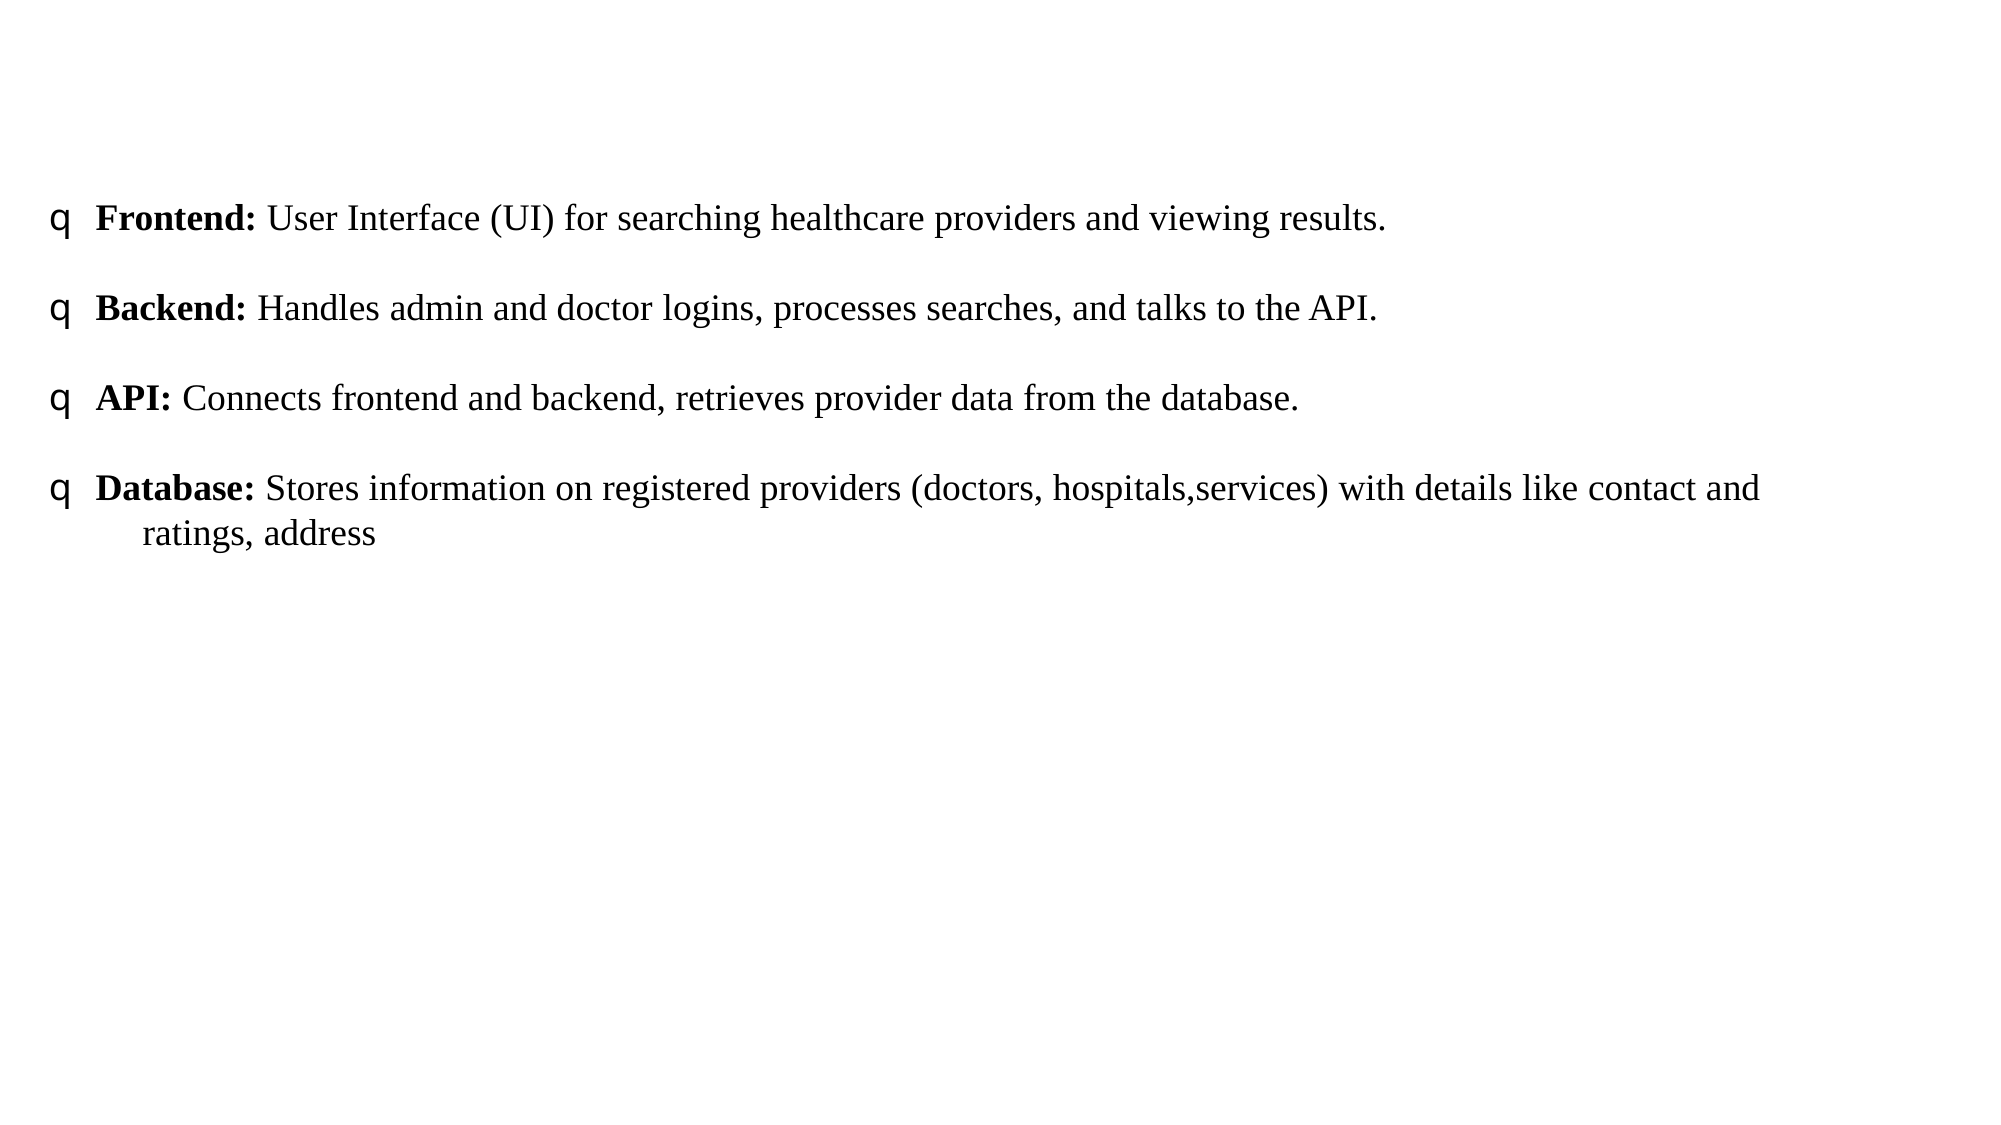

Frontend: User Interface (UI) for searching healthcare providers and viewing results.
Backend: Handles admin and doctor logins, processes searches, and talks to the API.
API: Connects frontend and backend, retrieves provider data from the database.
Database: Stores information on registered providers (doctors, hospitals,services) with details like contact and ratings, address